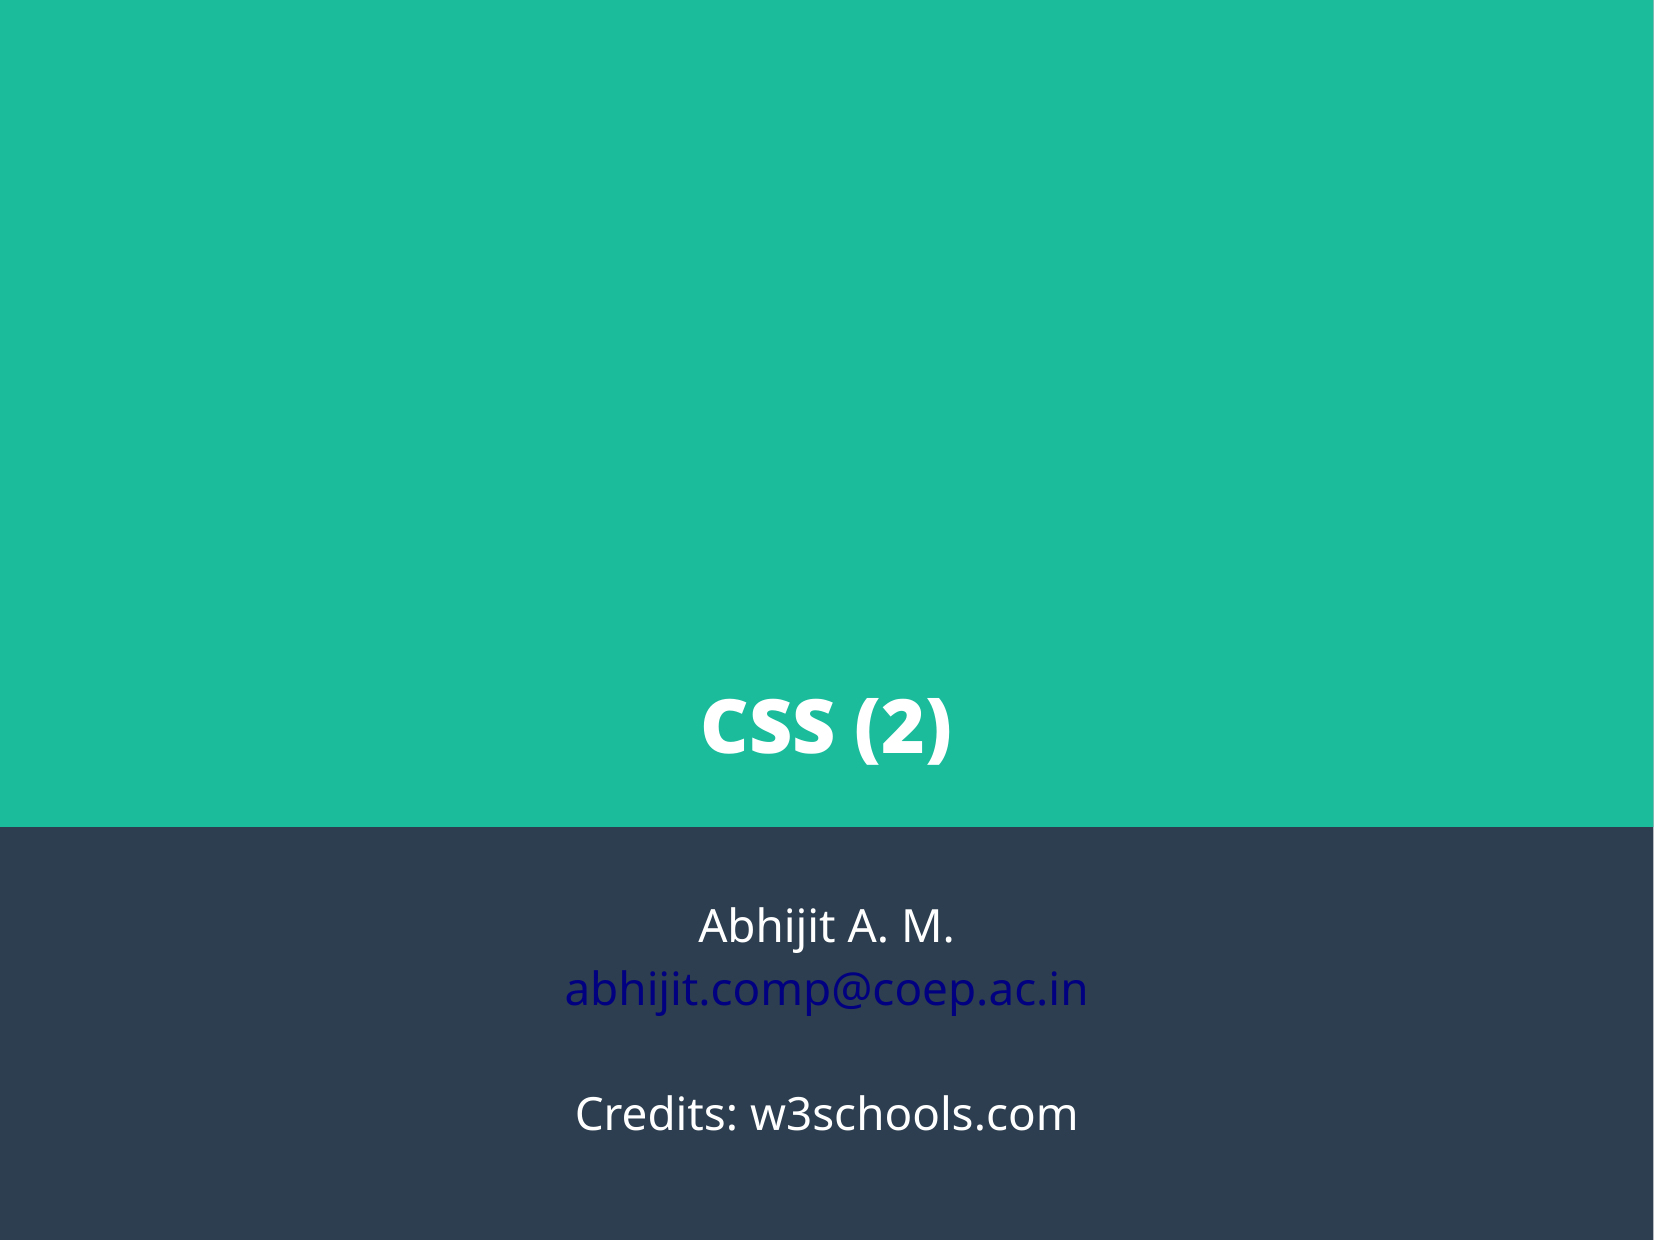

# CSS (2)
Abhijit A. M.
abhijit.comp@coep.ac.in
Credits: w3schools.com